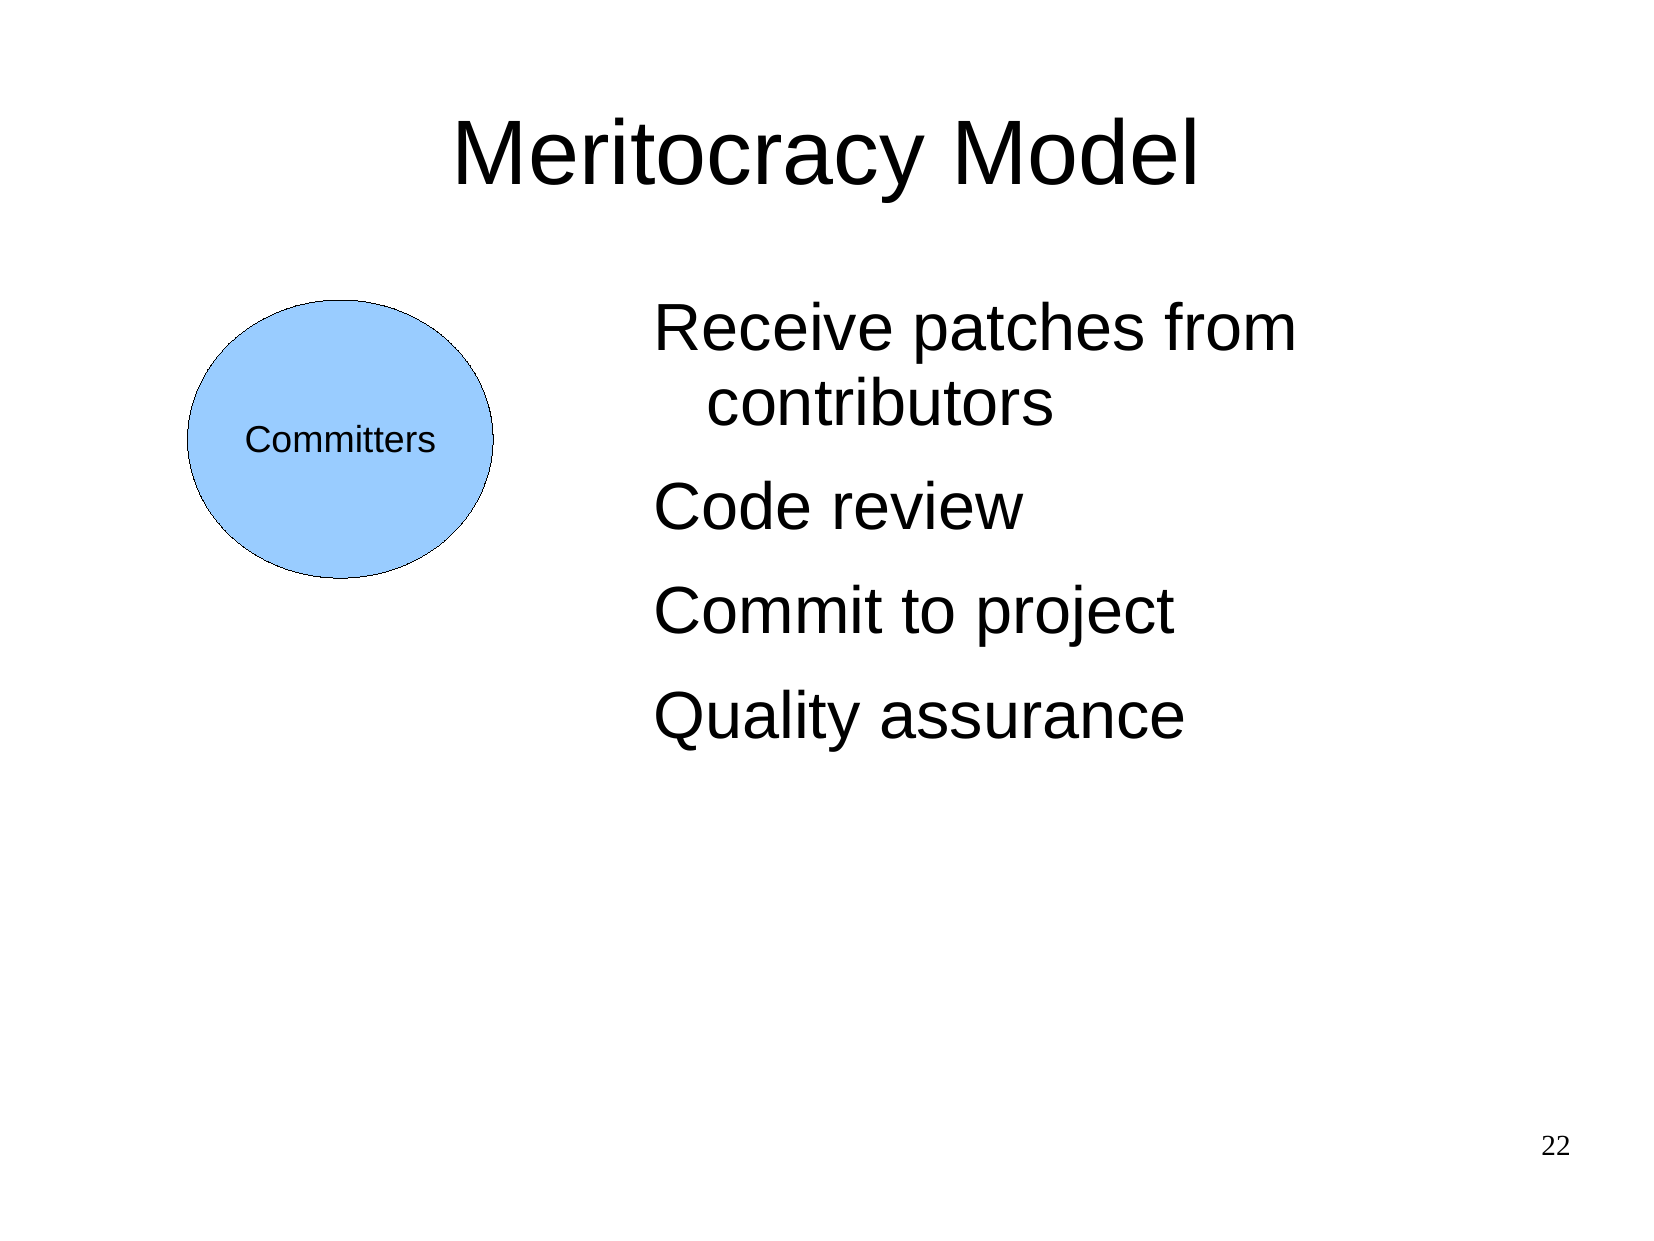

# Meritocracy Model
Receive patches from contributors
Code review
Commit to project
Quality assurance
Committers
22